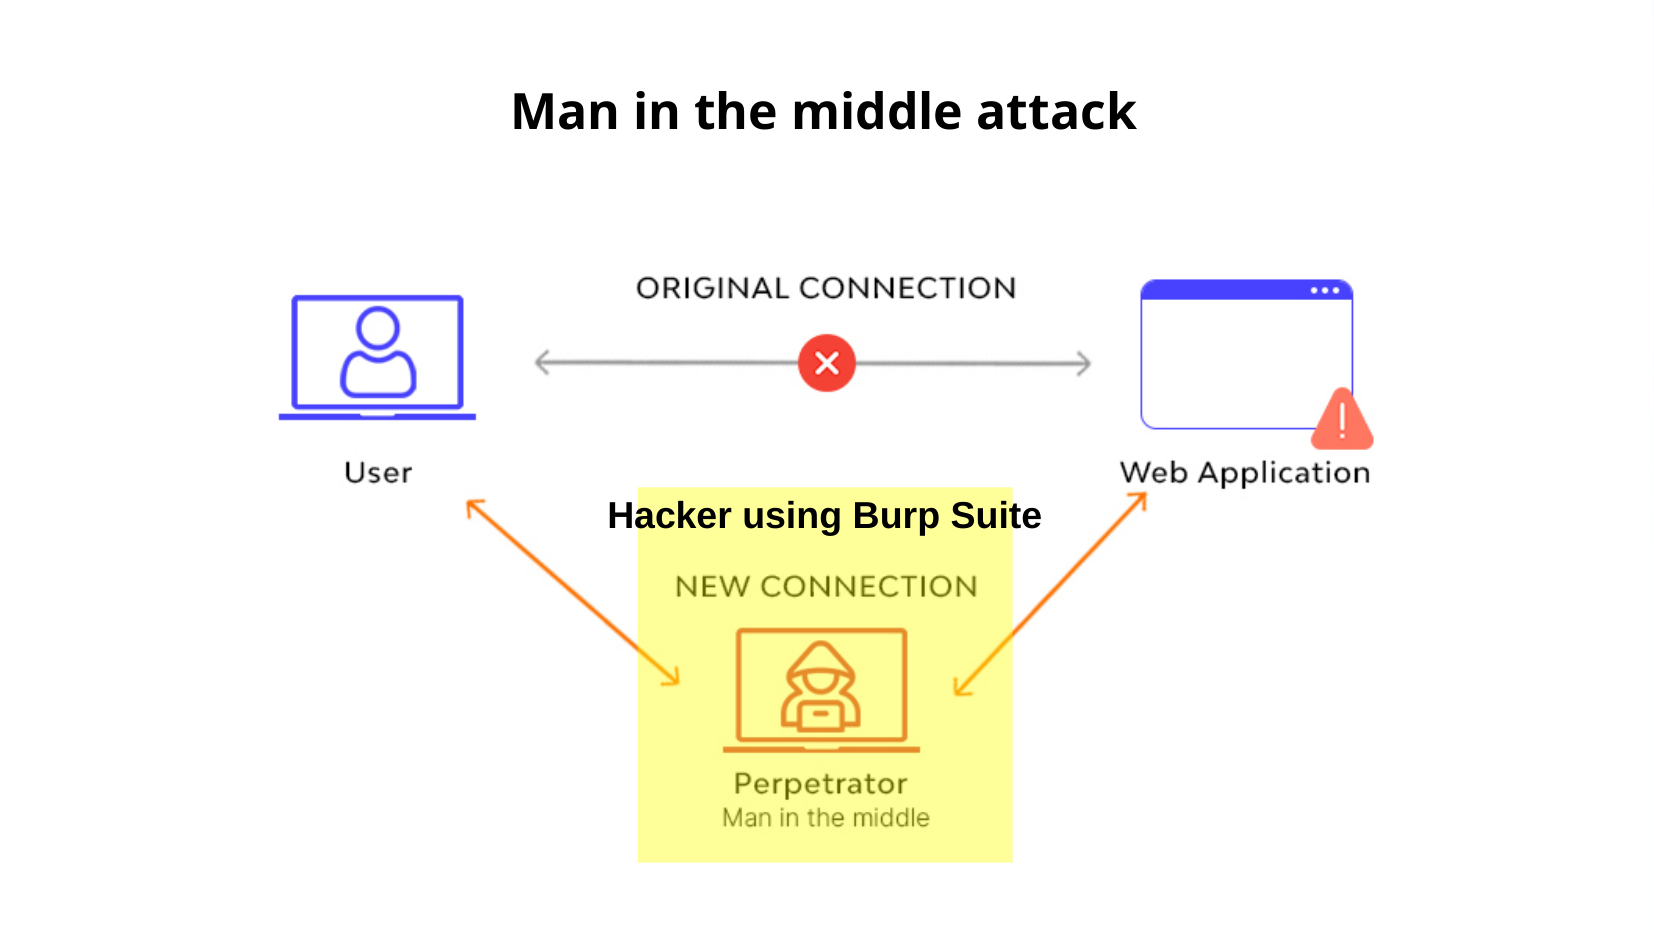

Man in the middle attack
Hacker using Burp Suite